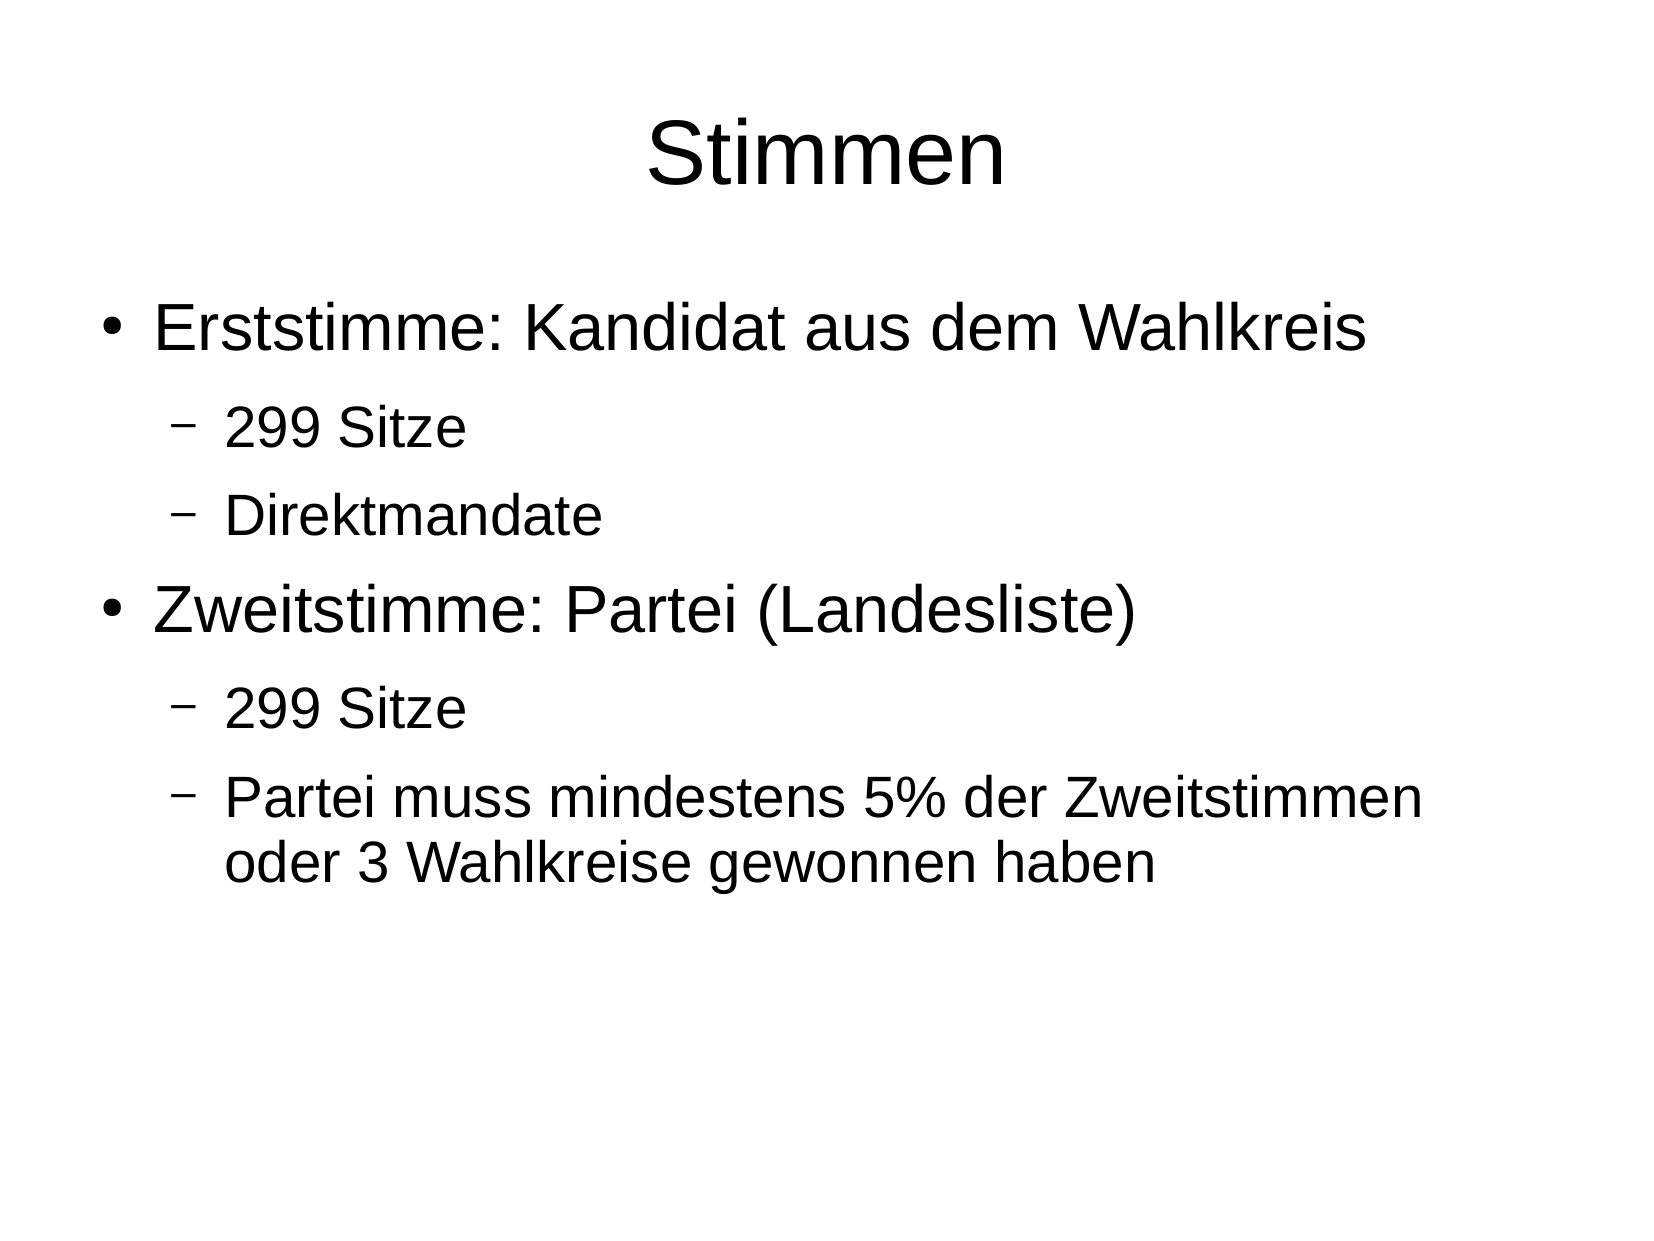

# Stimmen
Erststimme: Kandidat aus dem Wahlkreis
299 Sitze
Direktmandate
Zweitstimme: Partei (Landesliste)
299 Sitze
Partei muss mindestens 5% der Zweitstimmen oder 3 Wahlkreise gewonnen haben